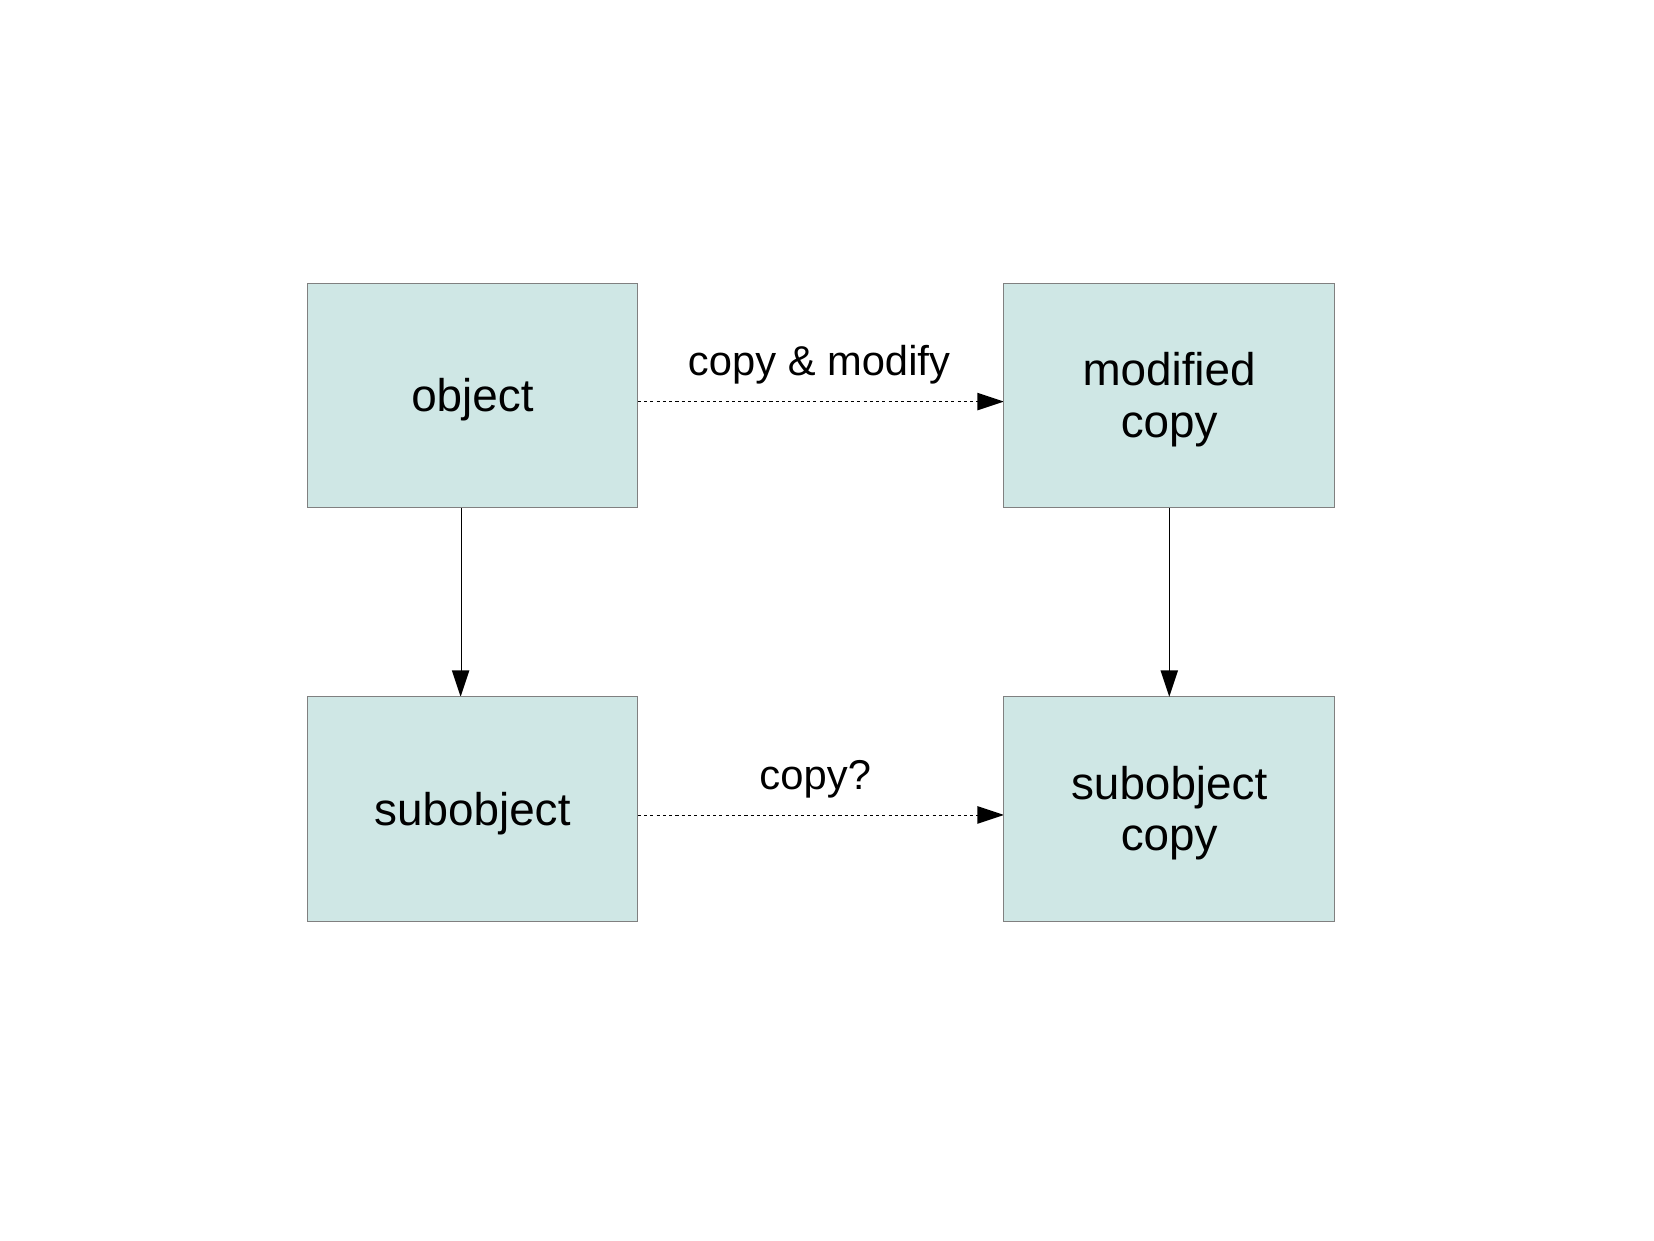

object
modified
copy
copy & modify
subobject
subobject
copy
copy?